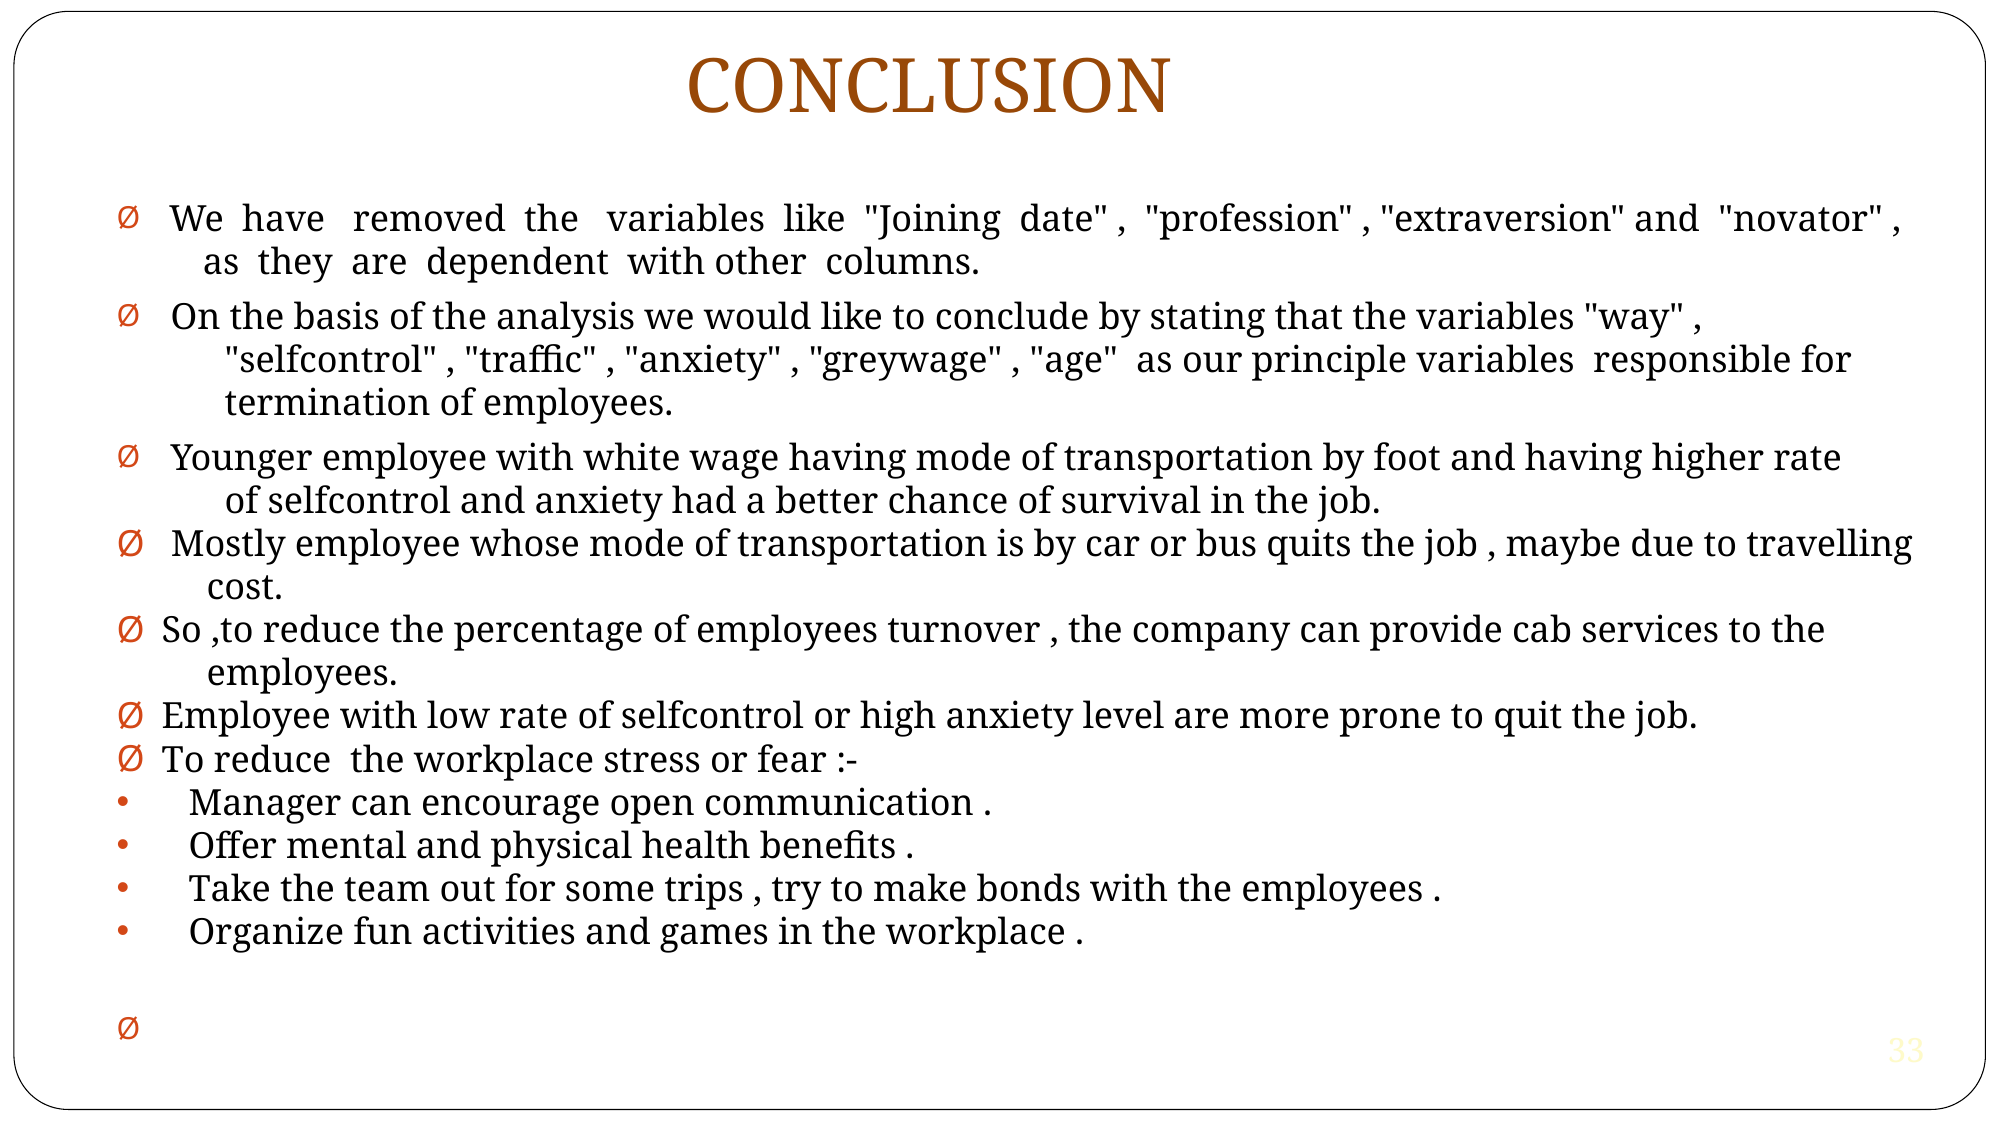

CONCLUSION
# We  have   removed  the   variables  like  "Joining  date" ,  "profession" , "extraversion" and  "novator" , as  they  are  dependent  with other  columns.
On the basis of the analysis we would like to conclude by stating that the variables "way" ,  "selfcontrol" , "traffic" , "anxiety" , "greywage" , "age"  as our principle variables  responsible for termination of employees.
Younger employee with white wage having mode of transportation by foot and having higher rate of selfcontrol and anxiety had a better chance of survival in the job.
 Mostly employee whose mode of transportation is by car or bus quits the job , maybe due to travelling cost.
So ,to reduce the percentage of employees turnover , the company can provide cab services to the employees.
Employee with low rate of selfcontrol or high anxiety level are more prone to quit the job.
To reduce  the workplace stress or fear :-
Manager can encourage open communication .
Offer mental and physical health benefits .
Take the team out for some trips , try to make bonds with the employees .
Organize fun activities and games in the workplace .